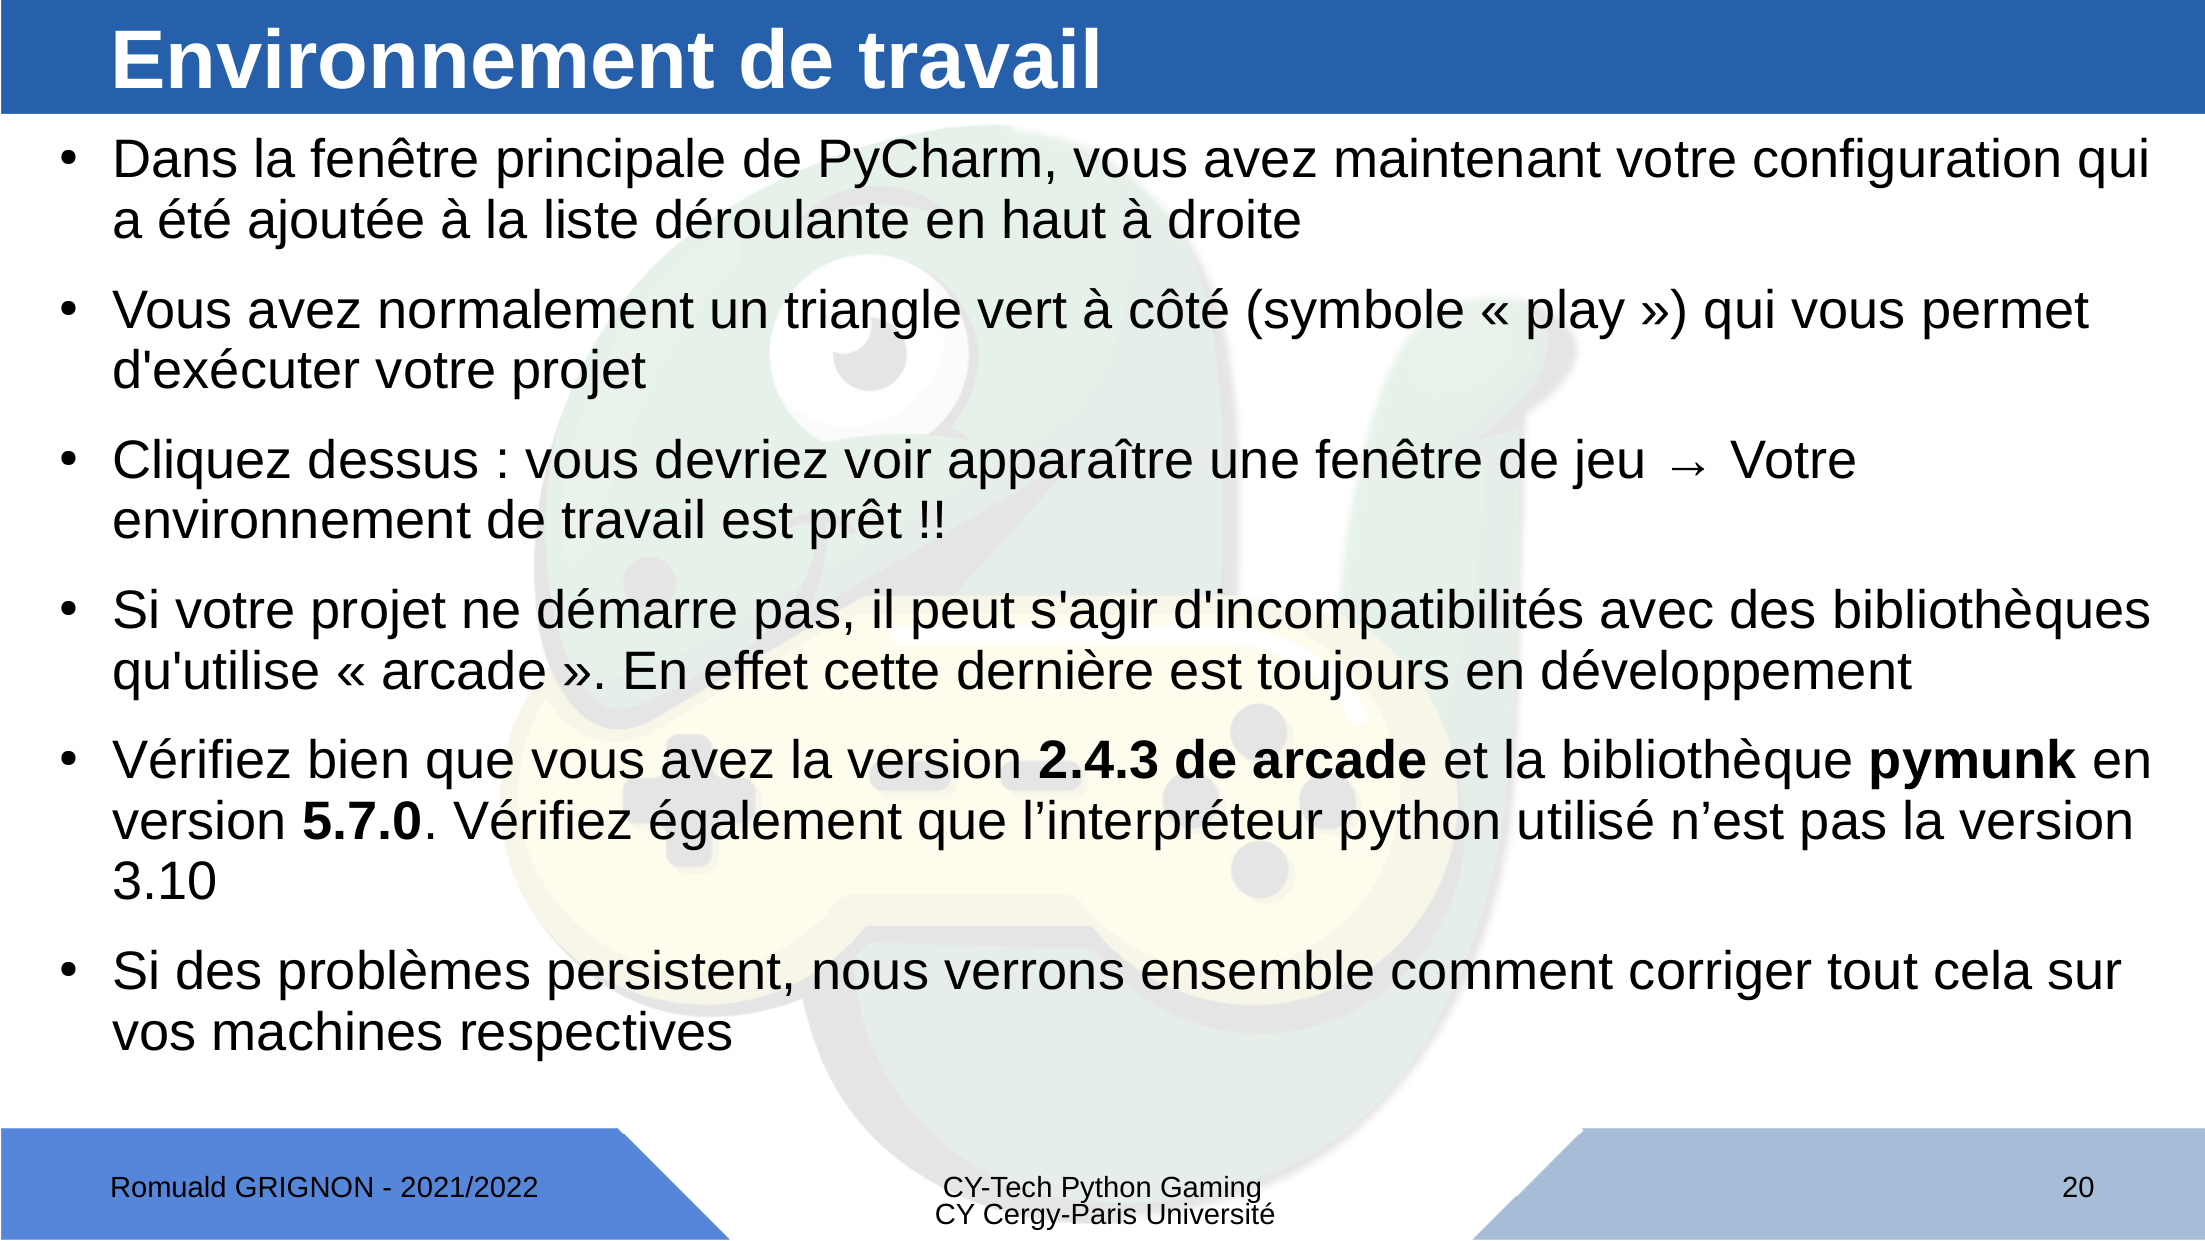

# Environnement de travail
Dans la fenêtre principale de PyCharm, vous avez maintenant votre configuration qui a été ajoutée à la liste déroulante en haut à droite
Vous avez normalement un triangle vert à côté (symbole « play ») qui vous permet d'exécuter votre projet
Cliquez dessus : vous devriez voir apparaître une fenêtre de jeu → Votre environnement de travail est prêt !!
Si votre projet ne démarre pas, il peut s'agir d'incompatibilités avec des bibliothèques qu'utilise « arcade ». En effet cette dernière est toujours en développement
Vérifiez bien que vous avez la version 2.4.3 de arcade et la bibliothèque pymunk en version 5.7.0. Vérifiez également que l’interpréteur python utilisé n’est pas la version 3.10
Si des problèmes persistent, nous verrons ensemble comment corriger tout cela sur vos machines respectives
Romuald GRIGNON - 2021/2022
 CY-Tech Python Gaming CY Cergy-Paris Université
20